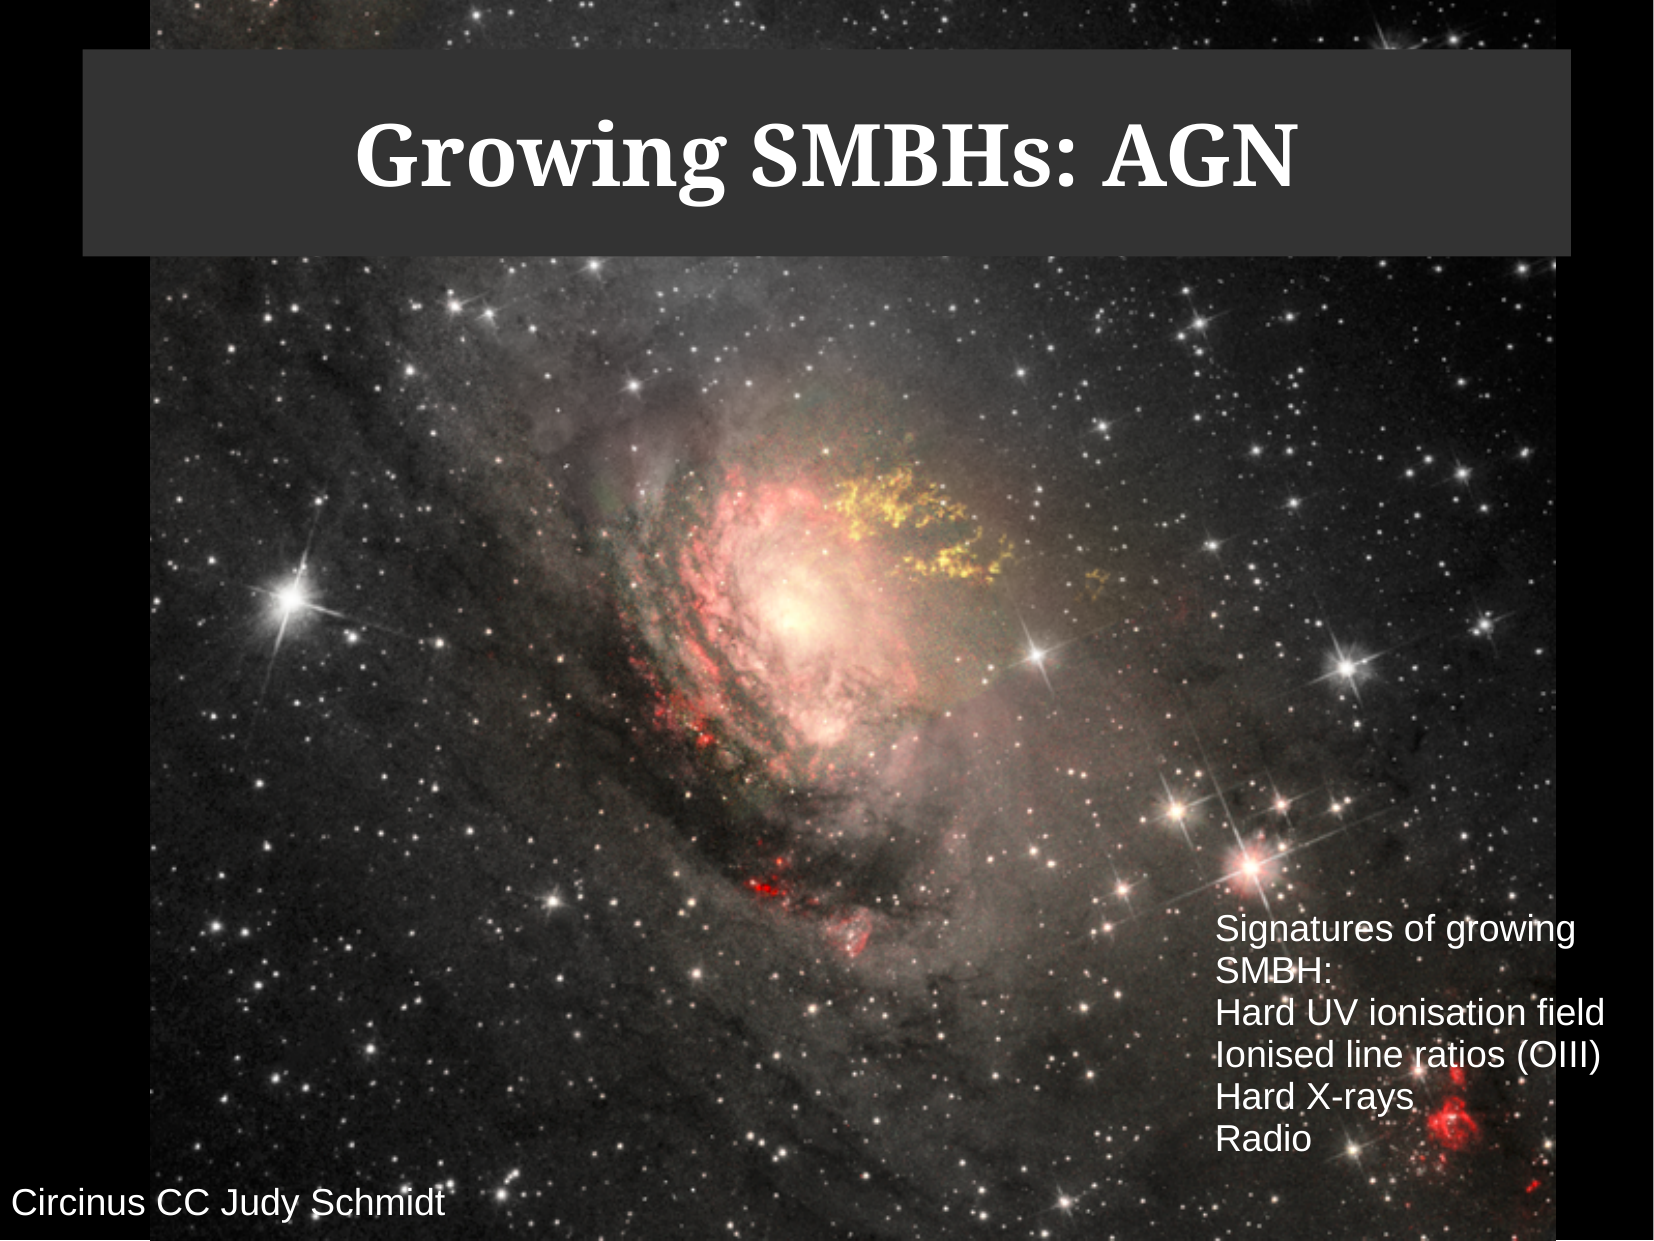

# Growing SMBHs: AGN
Signatures of growing SMBH:
Hard UV ionisation field
Ionised line ratios (OIII)
Hard X-rays
Radio
Circinus CC Judy Schmidt